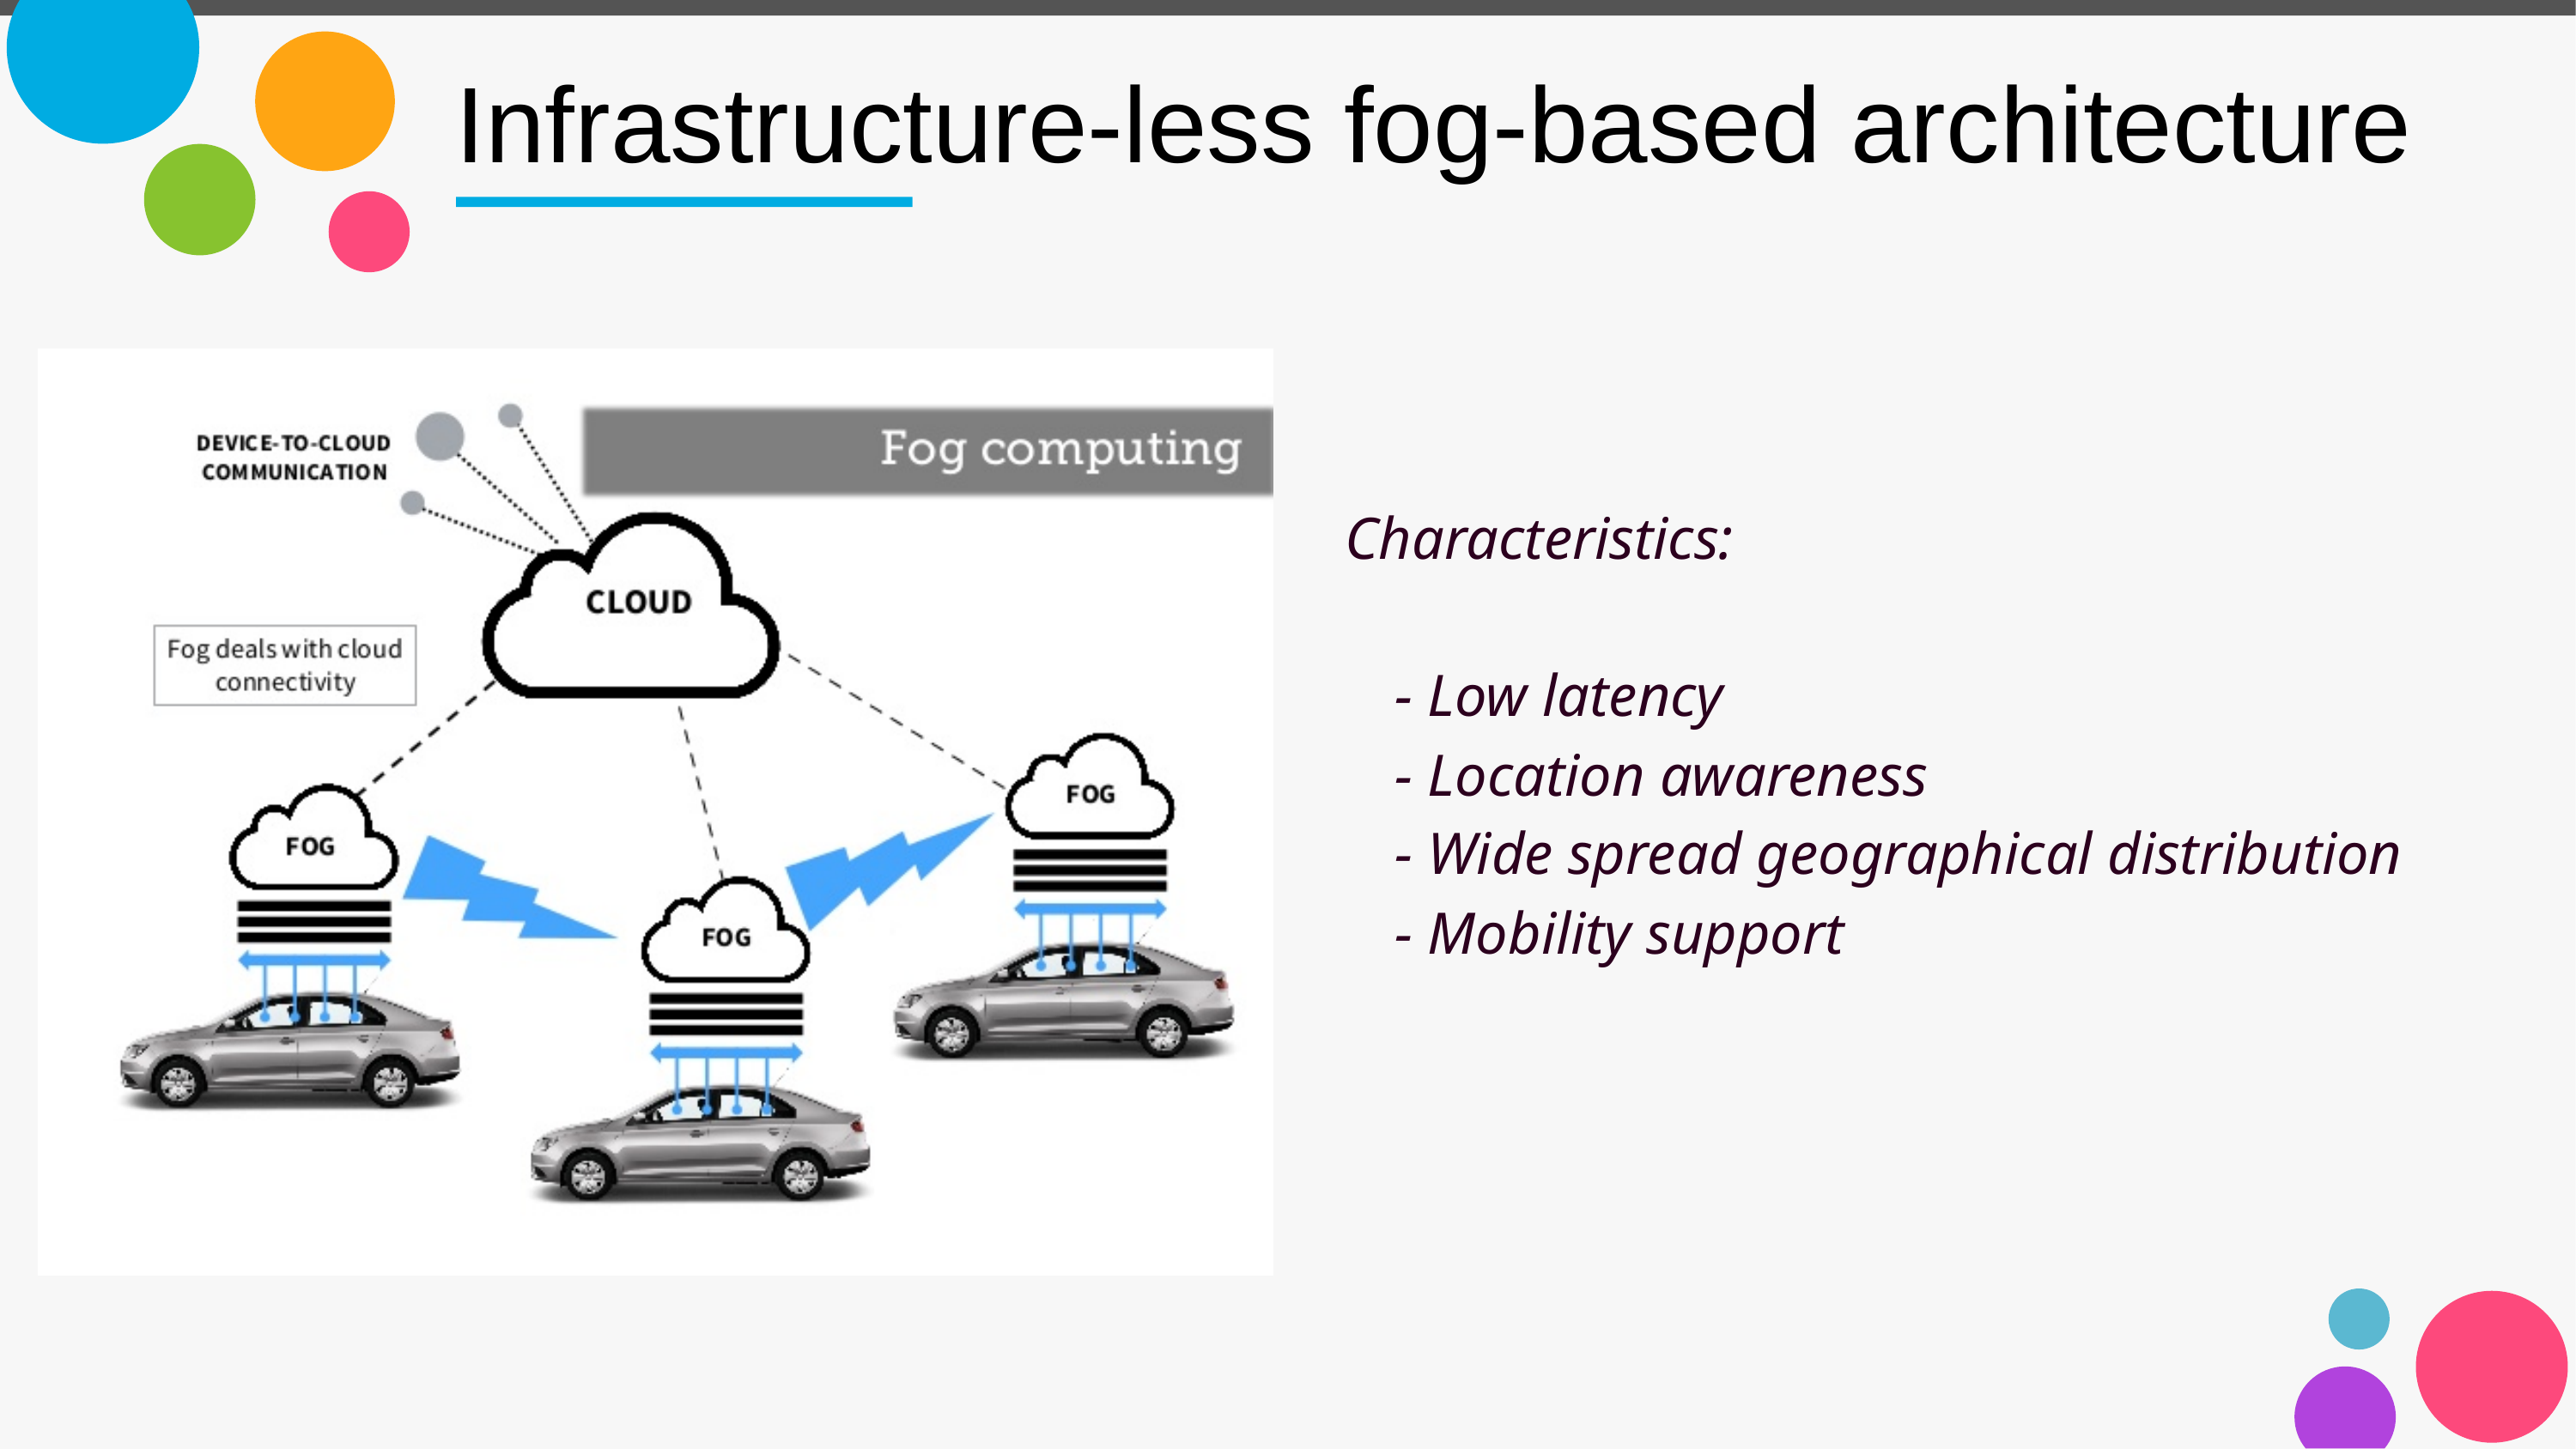

Infrastructure-less fog-based architecture
 Characteristics:
	- Low latency
	- Location awareness
	- Wide spread geographical distribution
	- Mobility support